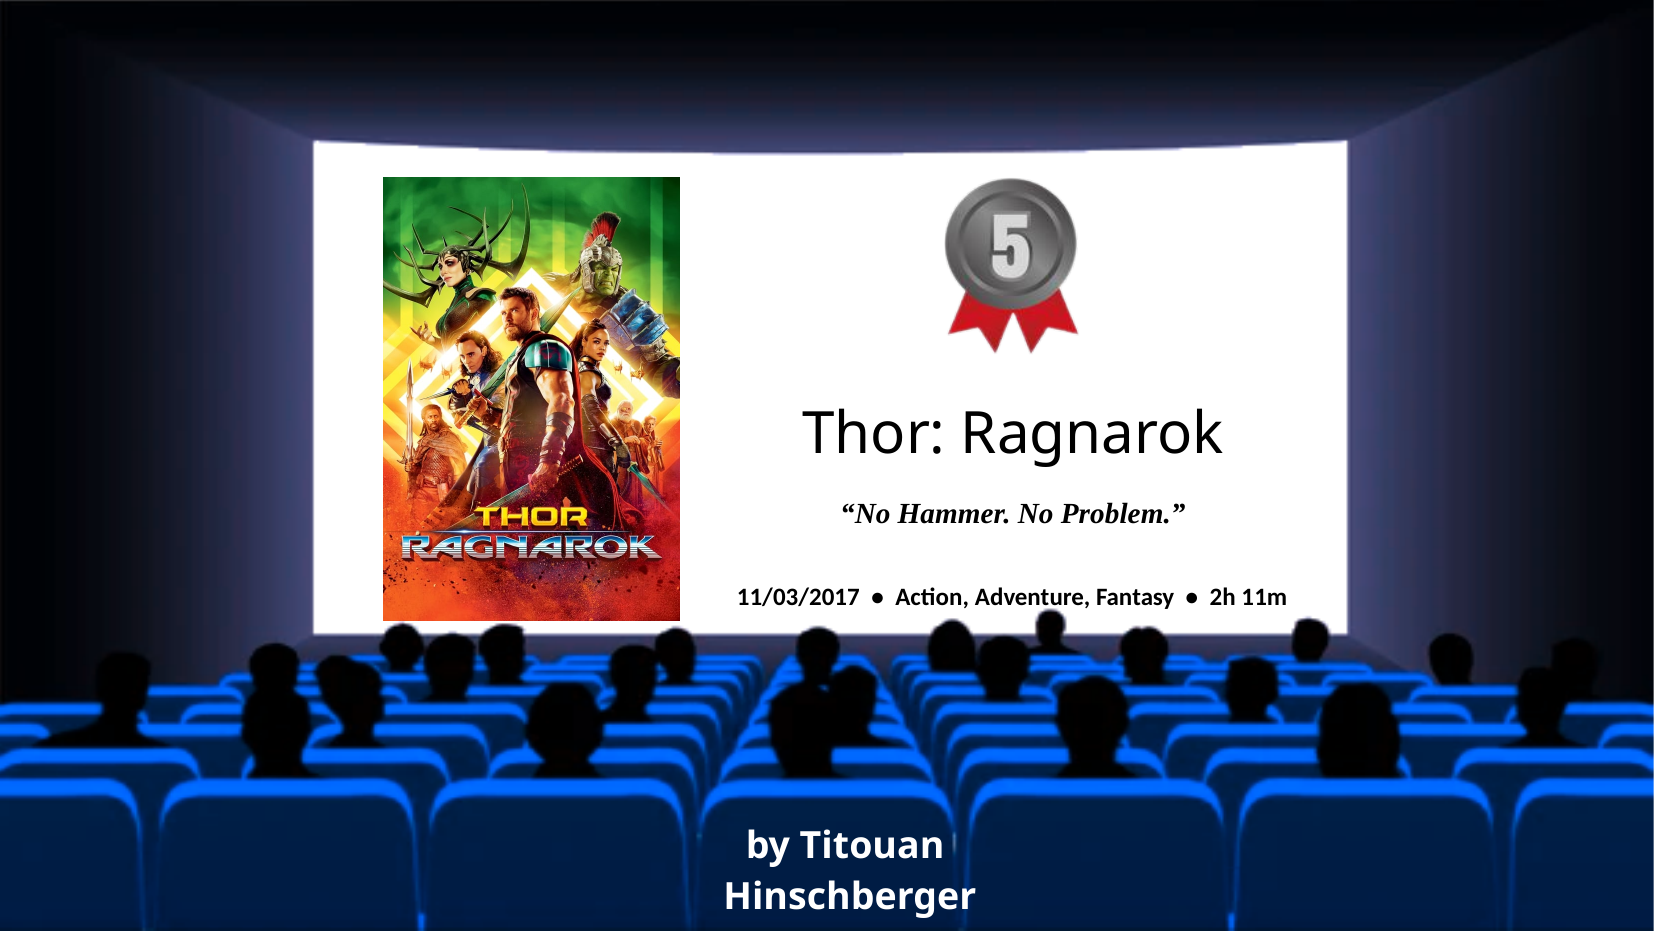

Thor: Ragnarok
“No Hammer. No Problem.”
11/03/2017 • Action, Adventure, Fantasy • 2h 11m